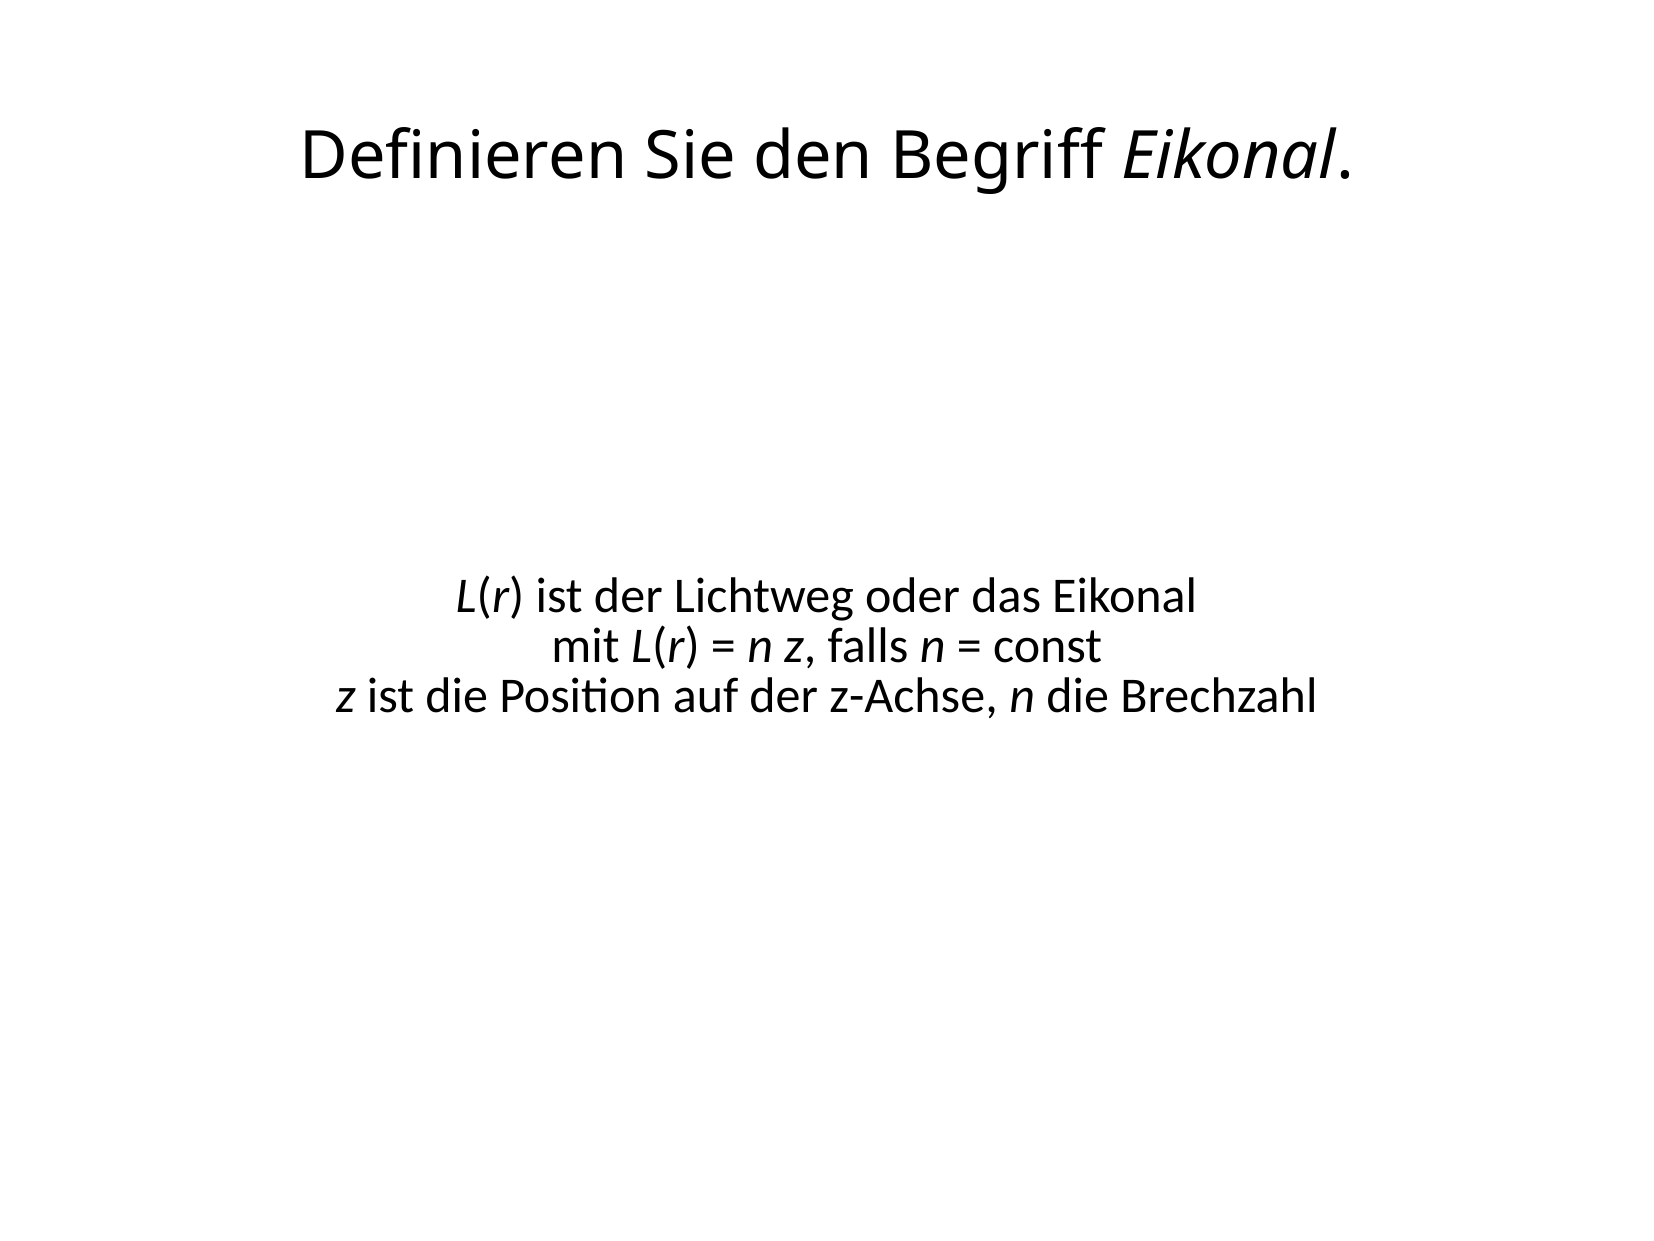

# Definieren Sie den Begriff Eikonal.
L(r) ist der Lichtweg oder das Eikonal
mit L(r) = n z, falls n = const
z ist die Position auf der z-Achse, n die Brechzahl